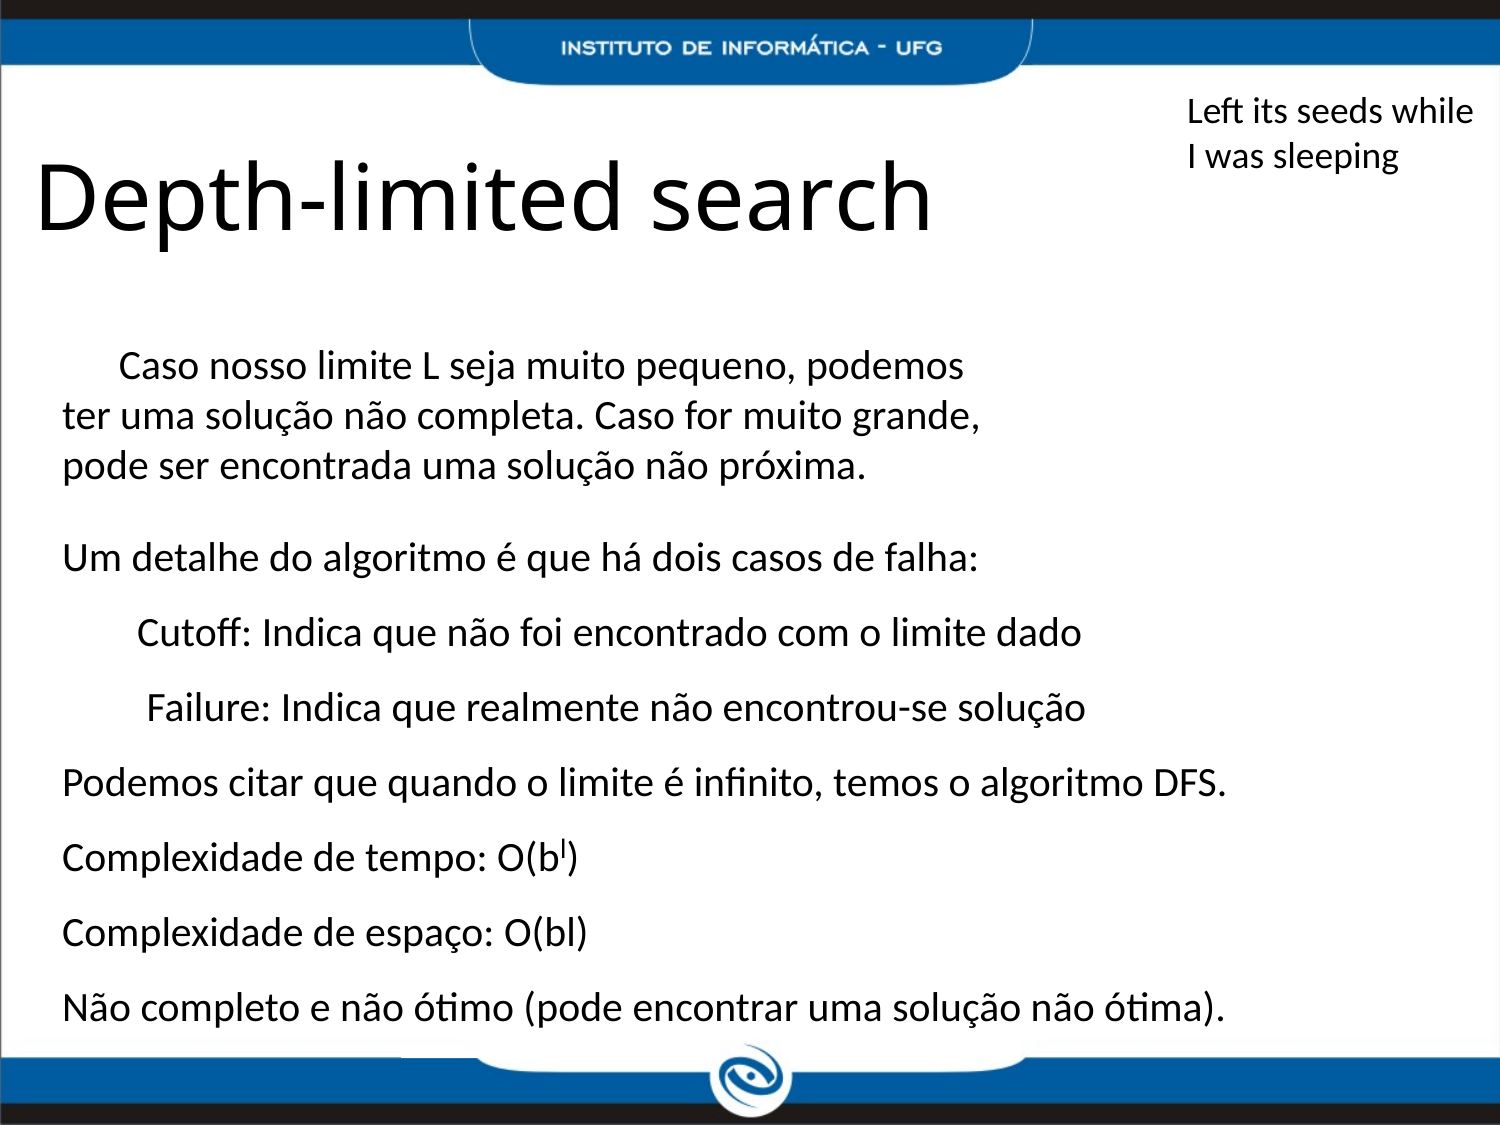

Left its seeds while I was sleeping
Depth-limited search
 Caso nosso limite L seja muito pequeno, podemos ter uma solução não completa. Caso for muito grande, pode ser encontrada uma solução não próxima.
Um detalhe do algoritmo é que há dois casos de falha:
 	Cutoff: Indica que não foi encontrado com o limite dado
	 Failure: Indica que realmente não encontrou-se solução
Podemos citar que quando o limite é infinito, temos o algoritmo DFS.
Complexidade de tempo: O(bl)
Complexidade de espaço: O(bl)
Não completo e não ótimo (pode encontrar uma solução não ótima).